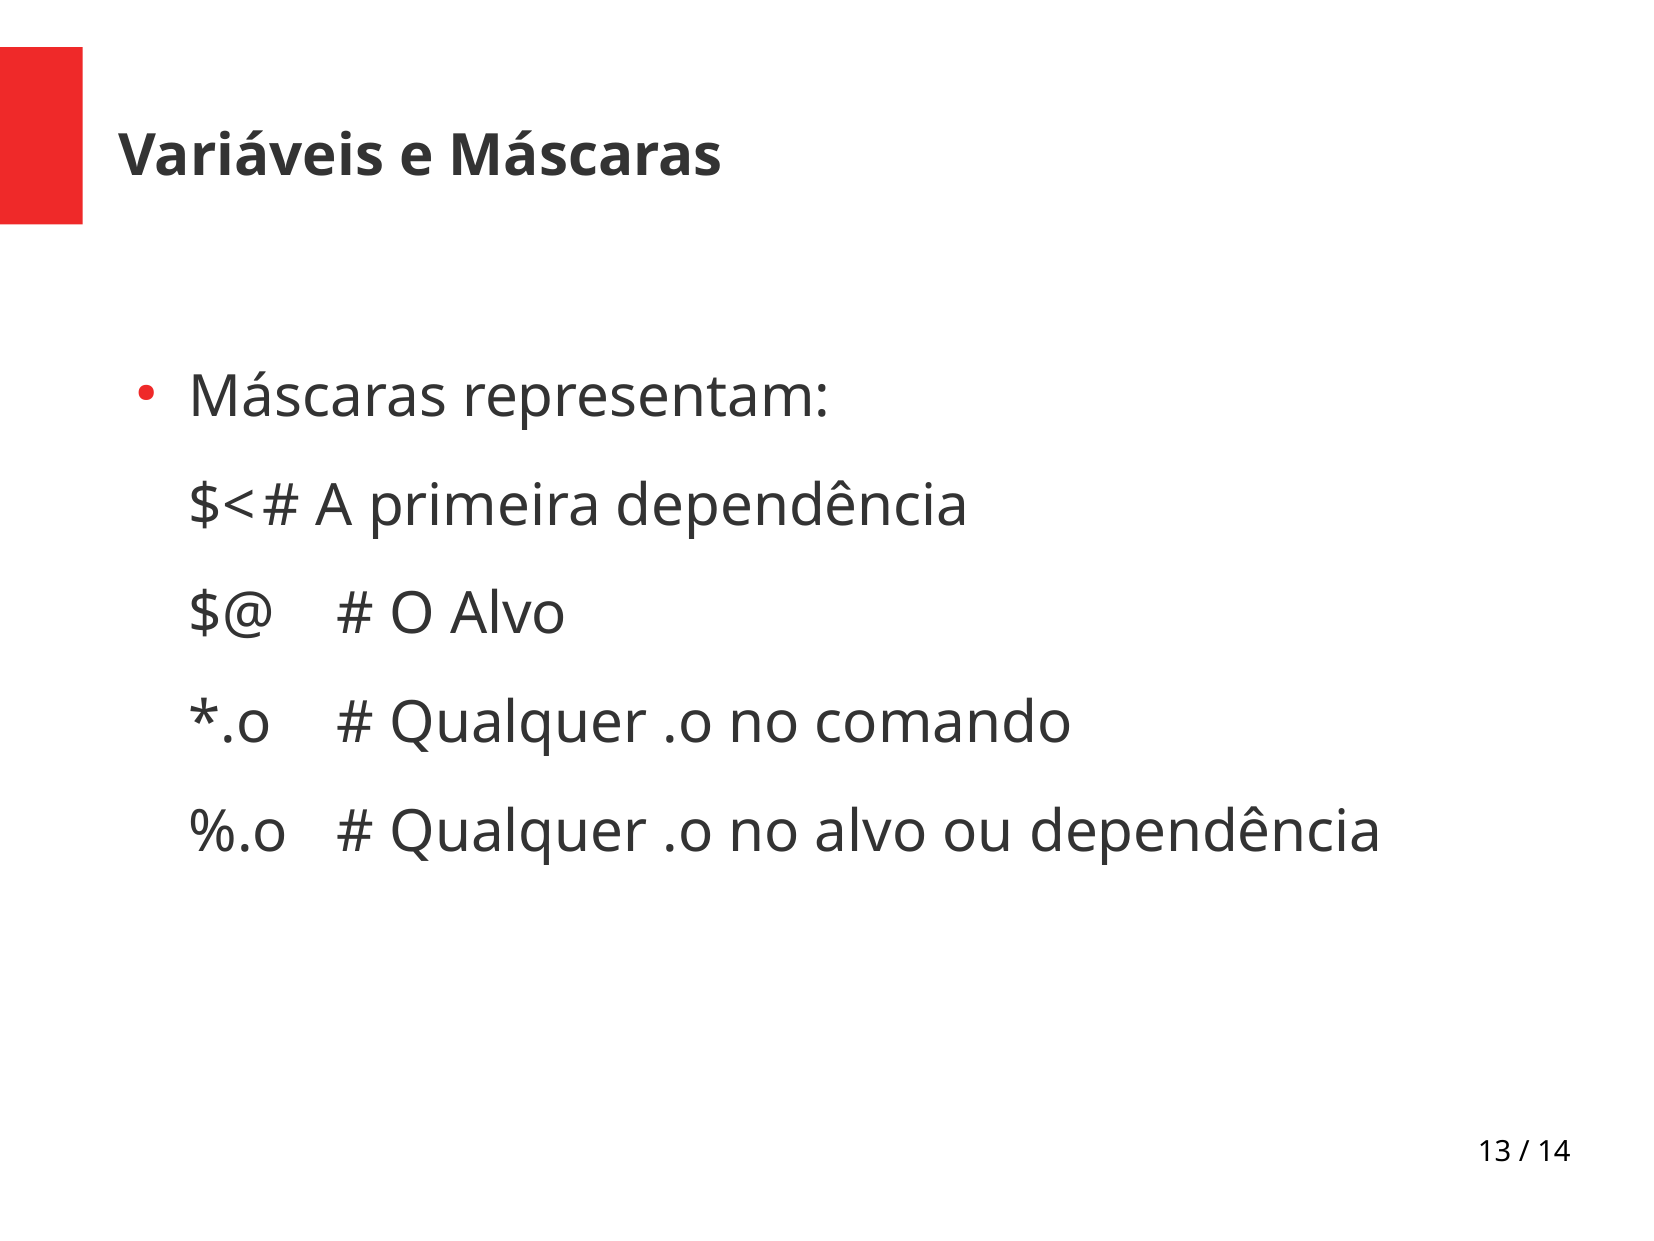

# Variáveis e Máscaras
Máscaras representam:
$<	# A primeira dependência
$@	# O Alvo
*.o	# Qualquer .o no comando
%.o	# Qualquer .o no alvo ou dependência
13